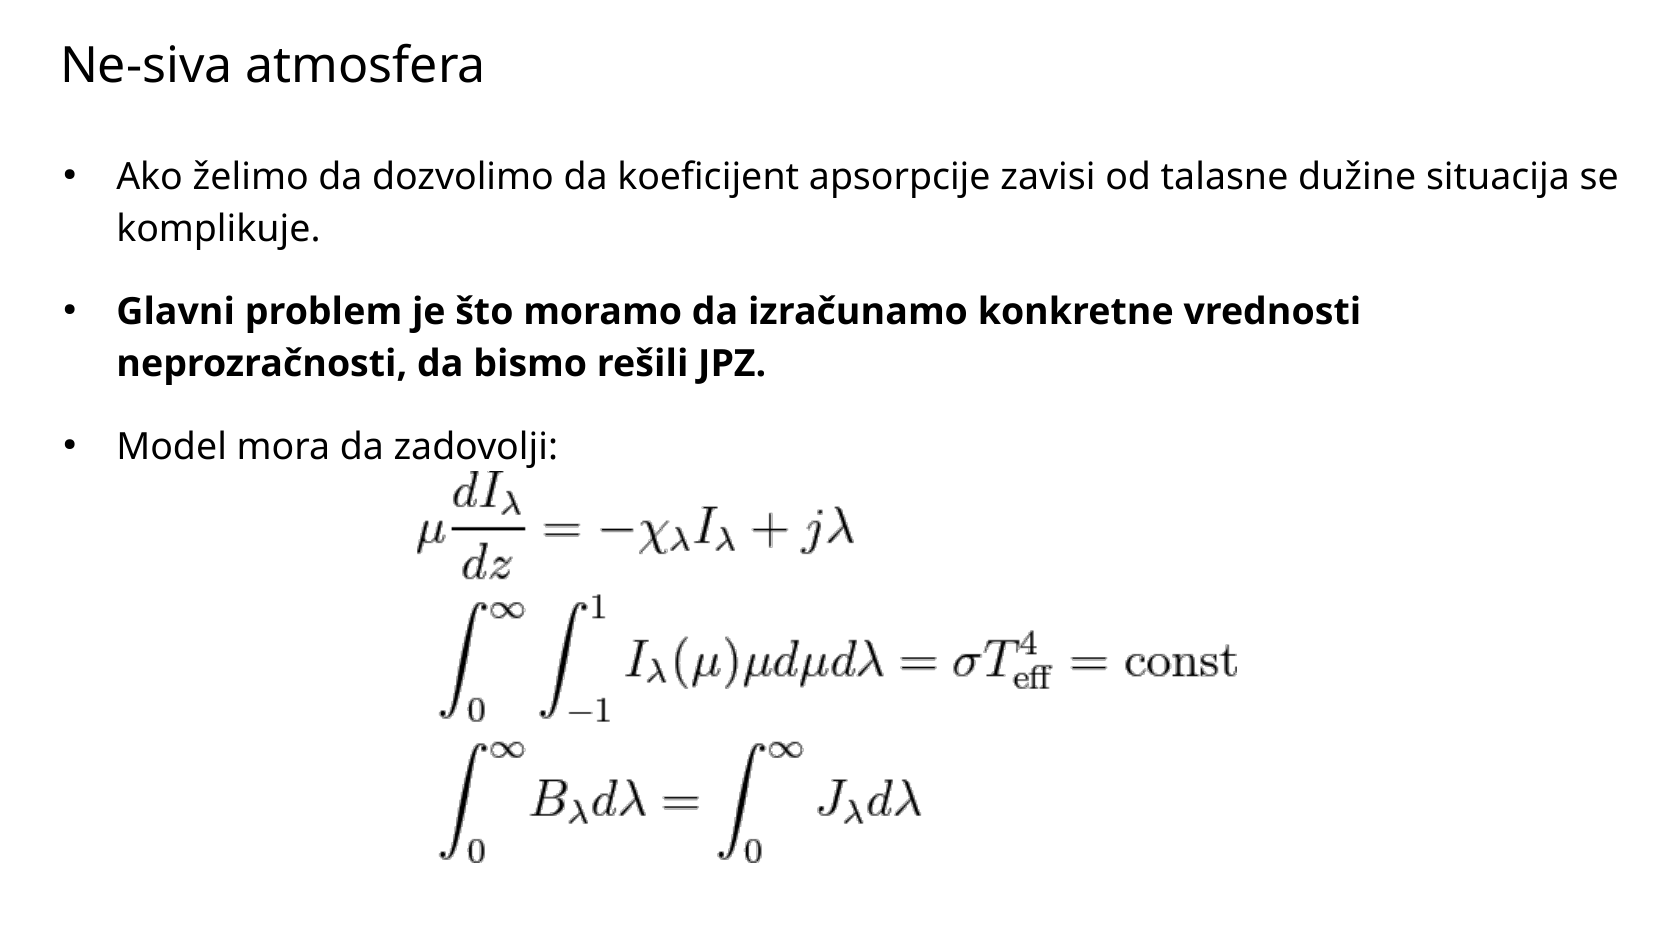

# Ne-siva atmosfera
Ako želimo da dozvolimo da koeficijent apsorpcije zavisi od talasne dužine situacija se komplikuje.
Glavni problem je što moramo da izračunamo konkretne vrednosti neprozračnosti, da bismo rešili JPZ.
Model mora da zadovolji: